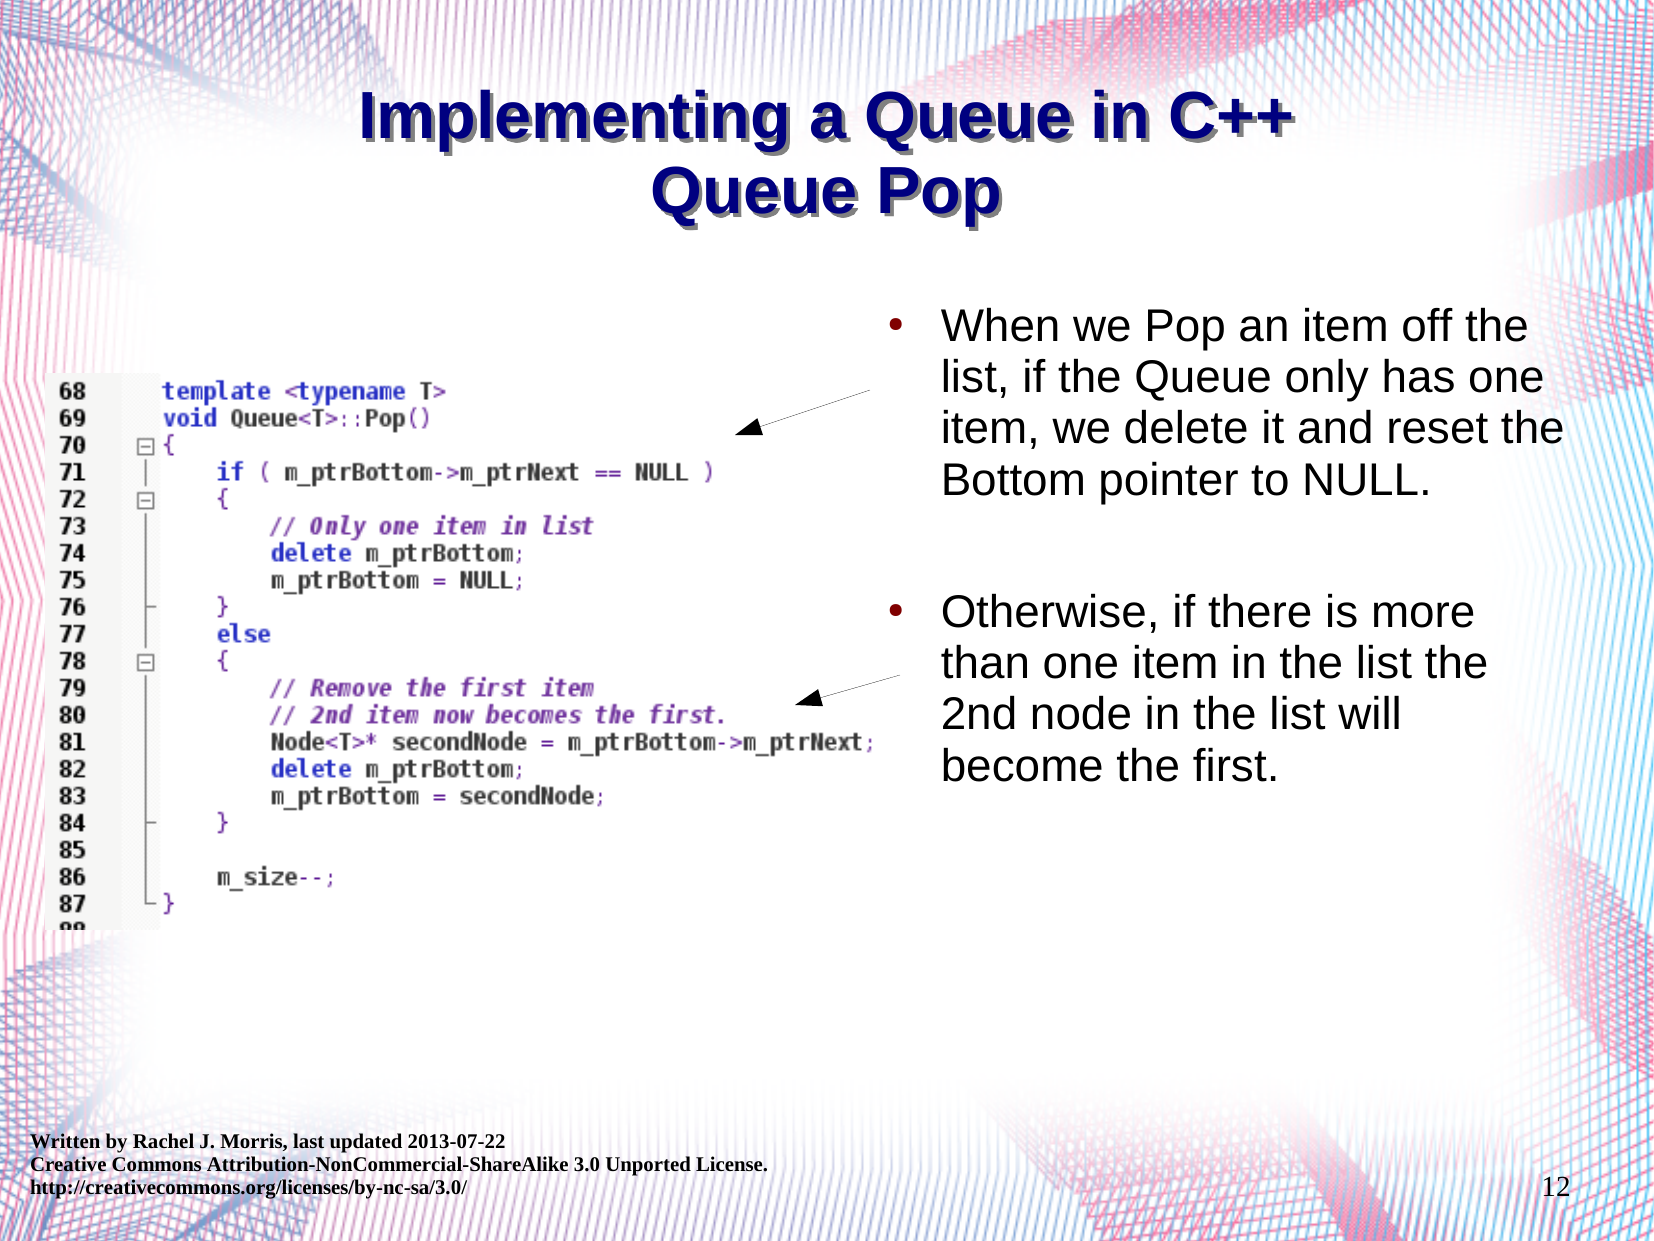

# Implementing a Queue in C++ Queue Pop
When we Pop an item off the list, if the Queue only has one item, we delete it and reset the Bottom pointer to NULL.
Otherwise, if there is more than one item in the list the 2nd node in the list will become the first.
12